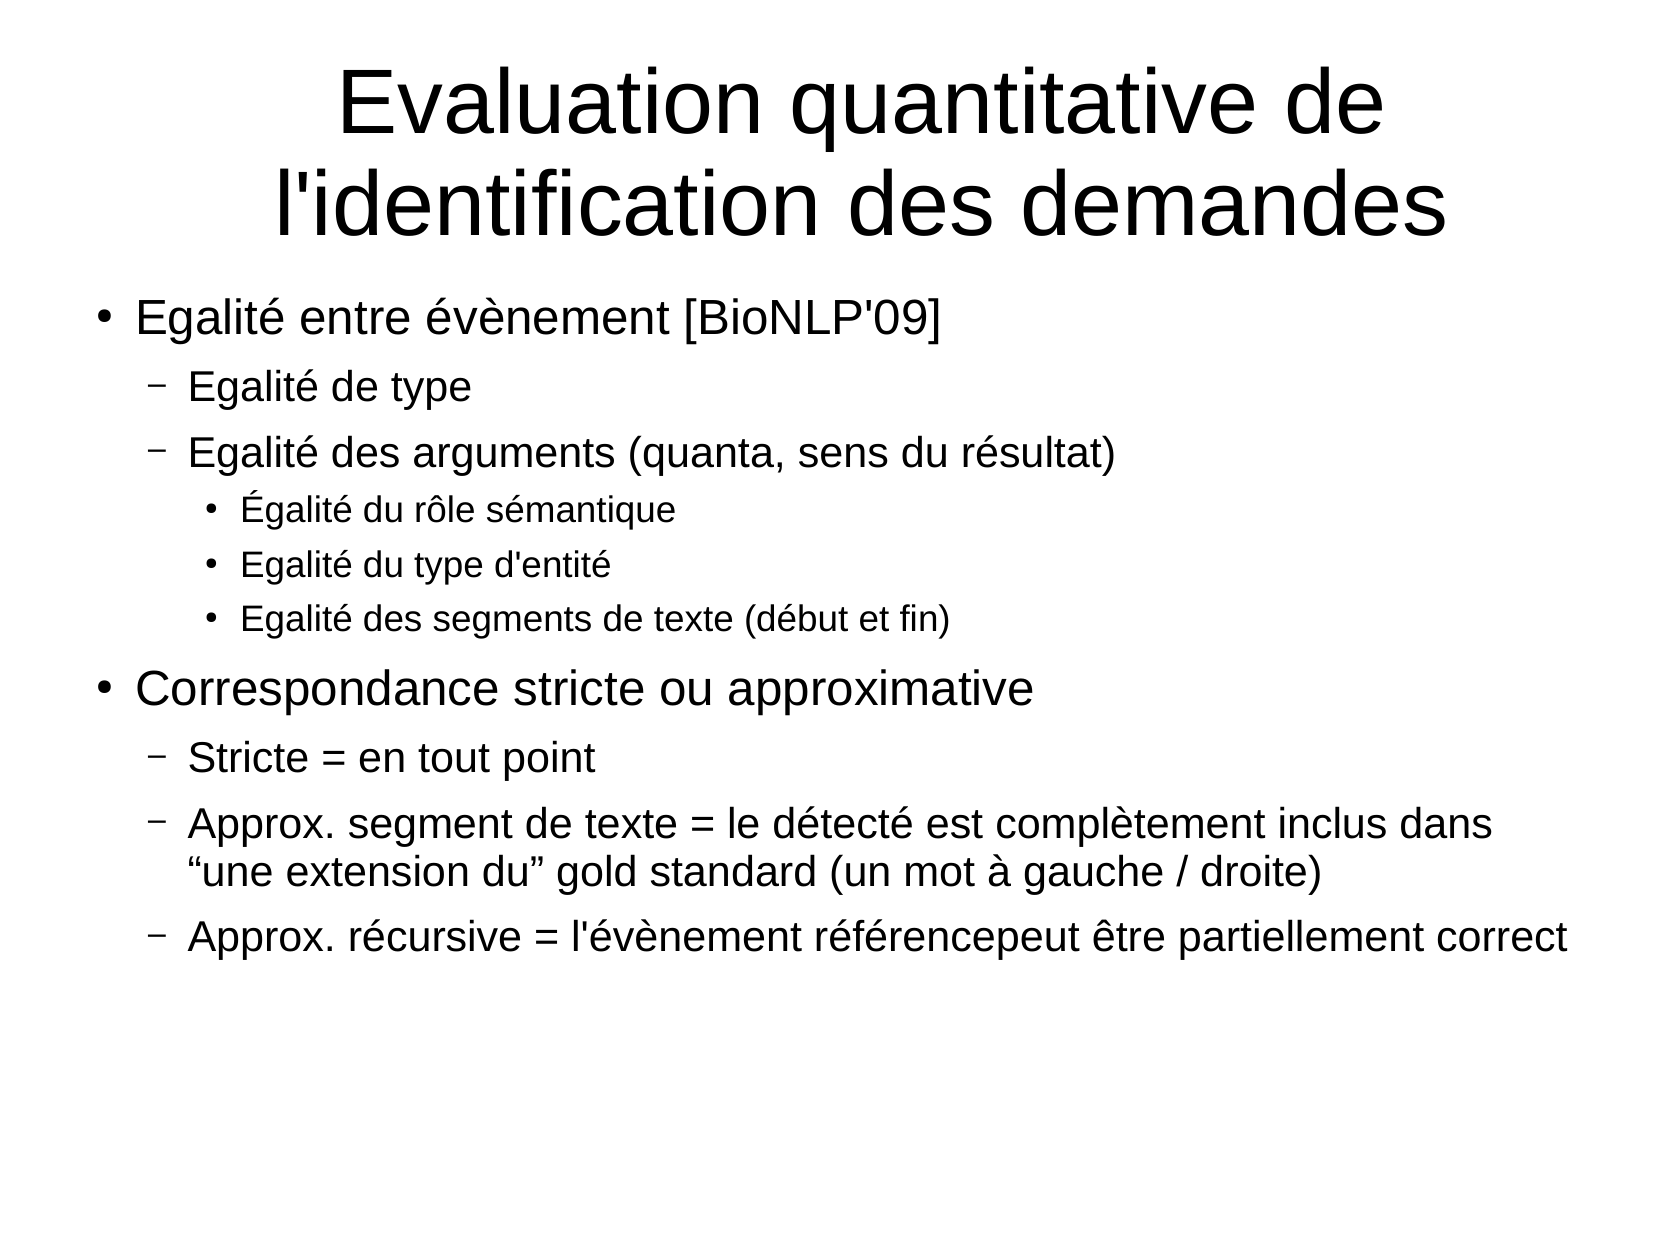

# Evaluation quantitative de l'identification des demandes
Egalité entre évènement [BioNLP'09]
Egalité de type
Egalité des arguments (quanta, sens du résultat)
Égalité du rôle sémantique
Egalité du type d'entité
Egalité des segments de texte (début et fin)
Correspondance stricte ou approximative
Stricte = en tout point
Approx. segment de texte = le détecté est complètement inclus dans “une extension du” gold standard (un mot à gauche / droite)
Approx. récursive = l'évènement référencepeut être partiellement correct